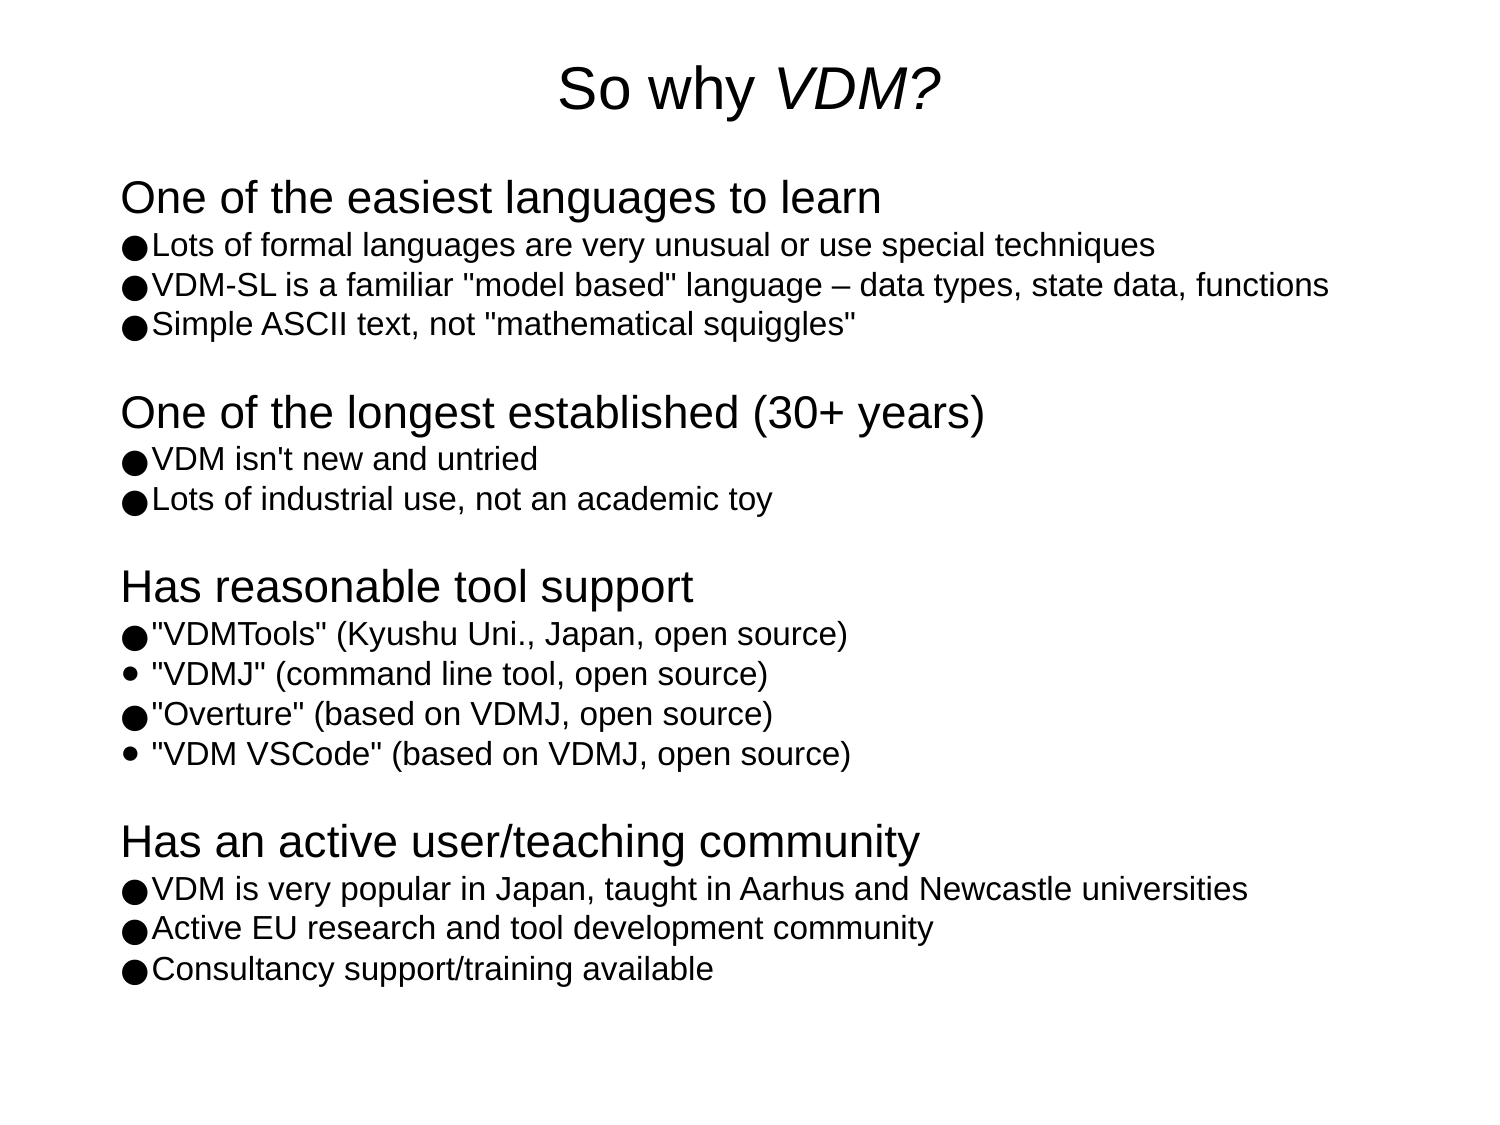

So why VDM?
One of the easiest languages to learn
Lots of formal languages are very unusual or use special techniques
VDM-SL is a familiar "model based" language – data types, state data, functions
Simple ASCII text, not "mathematical squiggles"
One of the longest established (30+ years)
VDM isn't new and untried
Lots of industrial use, not an academic toy
Has reasonable tool support
"VDMTools" (Kyushu Uni., Japan, open source)
"VDMJ" (command line tool, open source)
"Overture" (based on VDMJ, open source)
"VDM VSCode" (based on VDMJ, open source)
Has an active user/teaching community
VDM is very popular in Japan, taught in Aarhus and Newcastle universities
Active EU research and tool development community
Consultancy support/training available